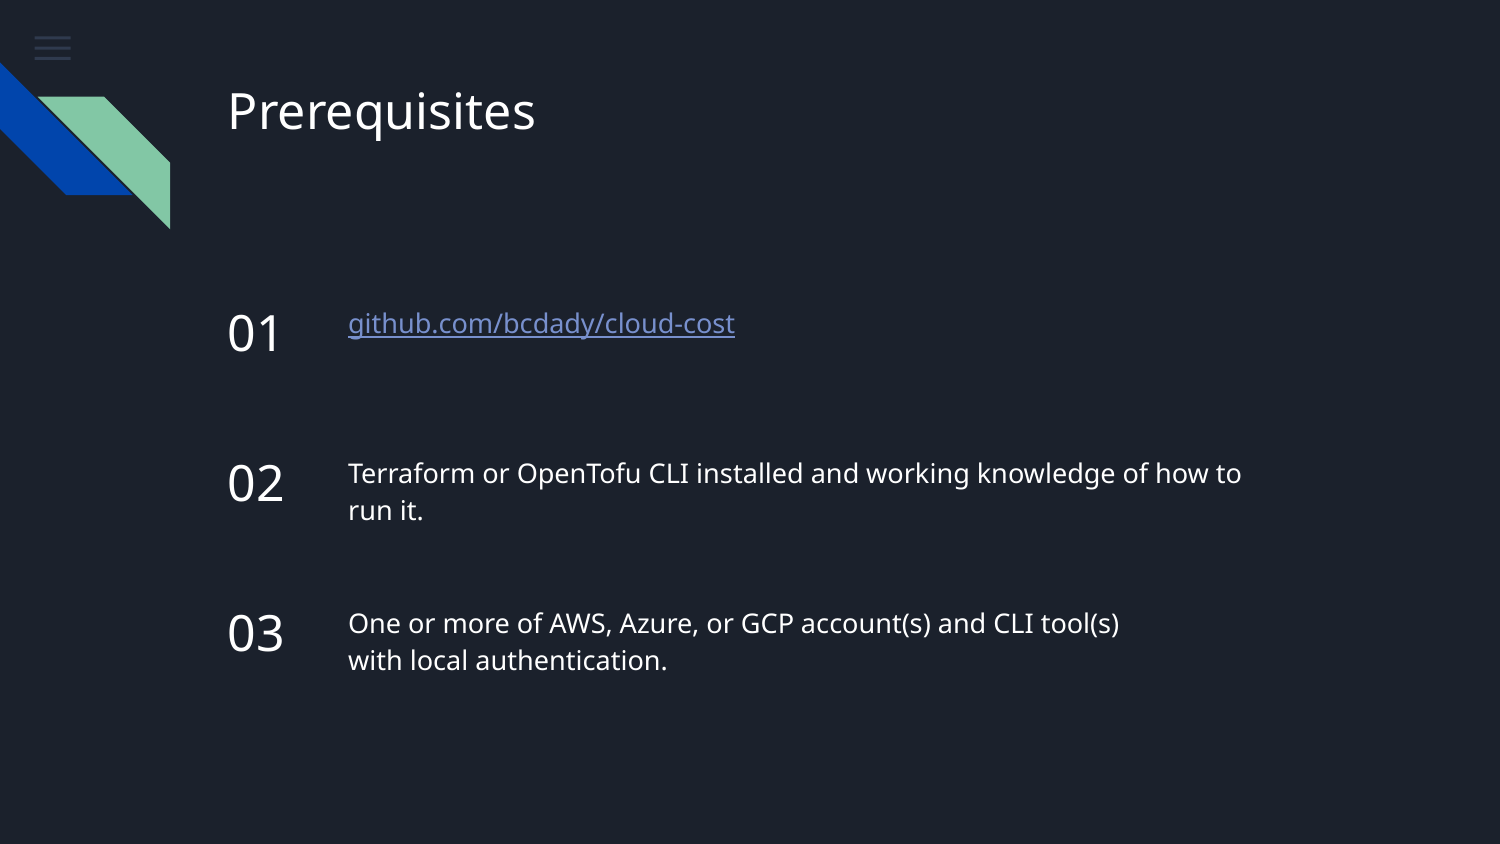

# Prerequisites
01
github.com/bcdady/cloud-cost
02
Terraform or OpenTofu CLI installed and working knowledge of how to run it.
03
One or more of AWS, Azure, or GCP account(s) and CLI tool(s) with local authentication.